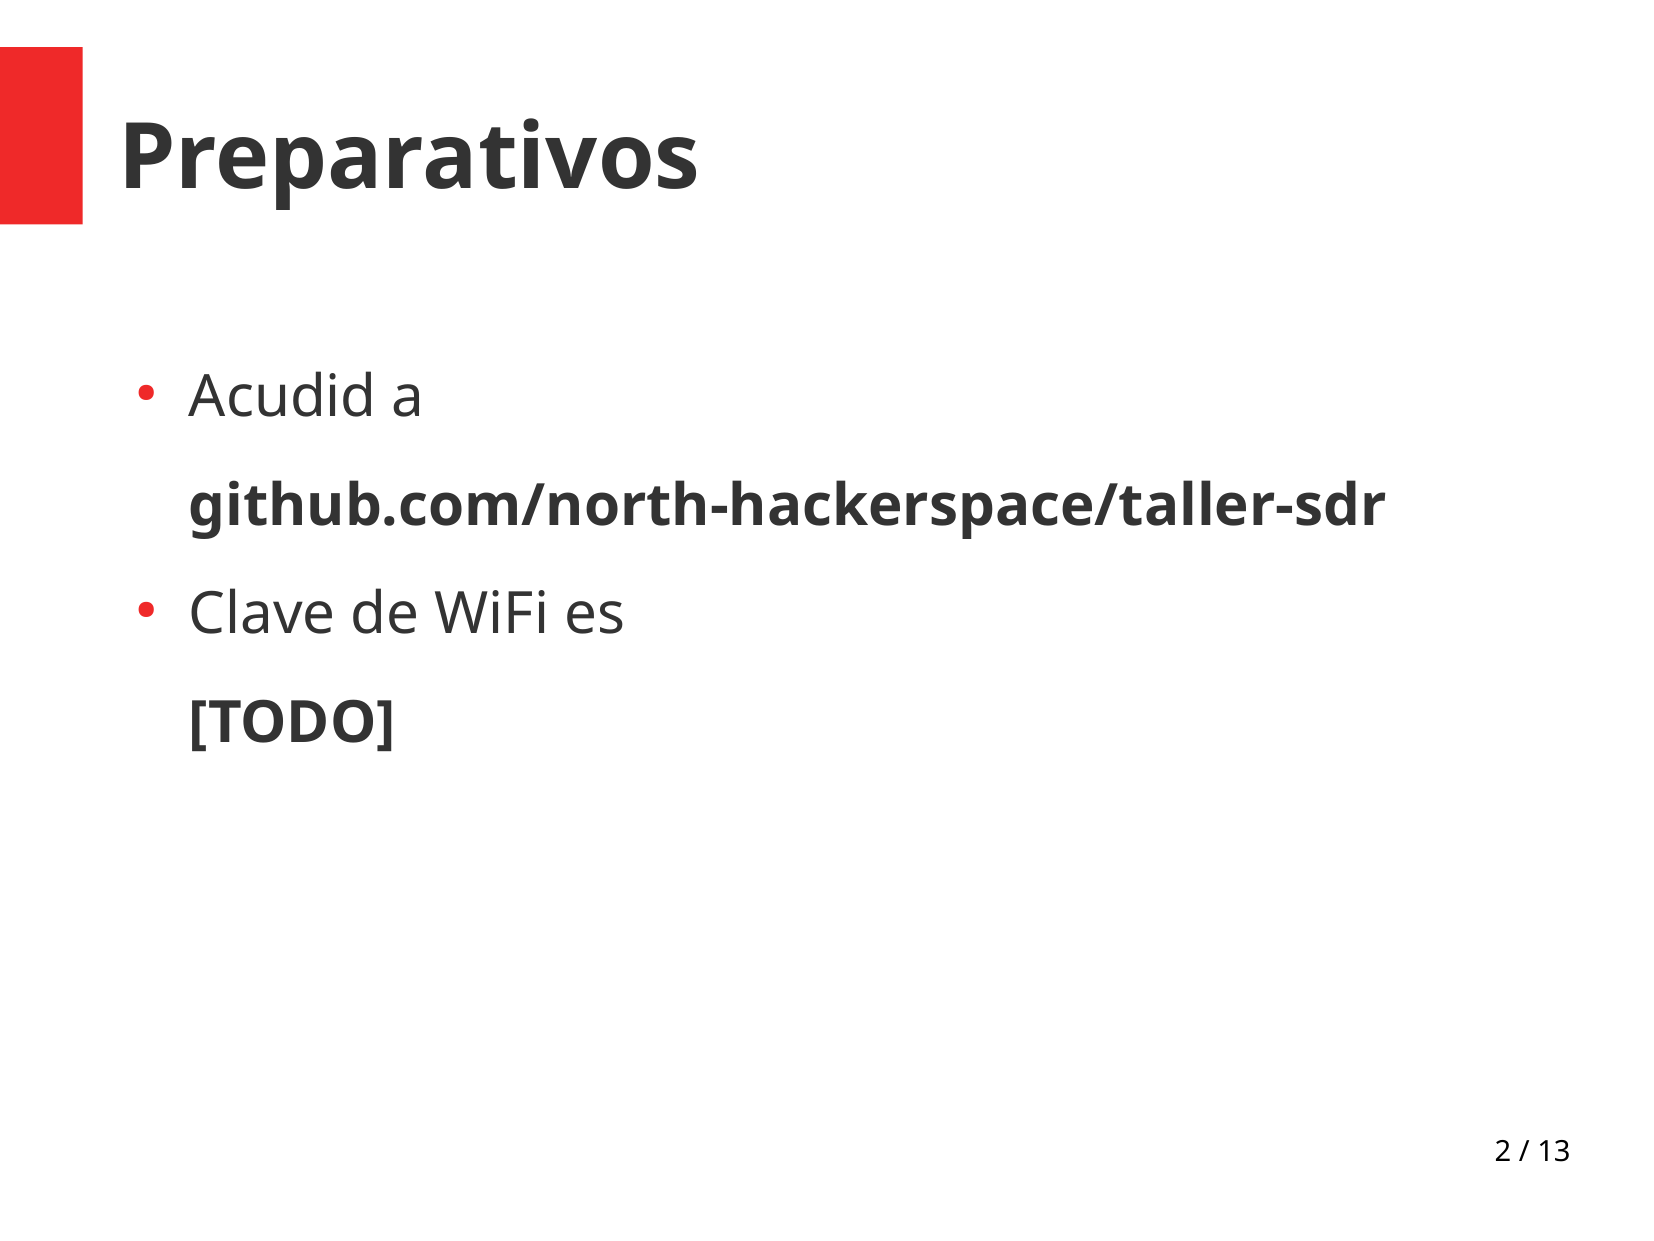

# Preparativos
Acudid a
github.com/north-hackerspace/taller-sdr
Clave de WiFi es
[TODO]
2